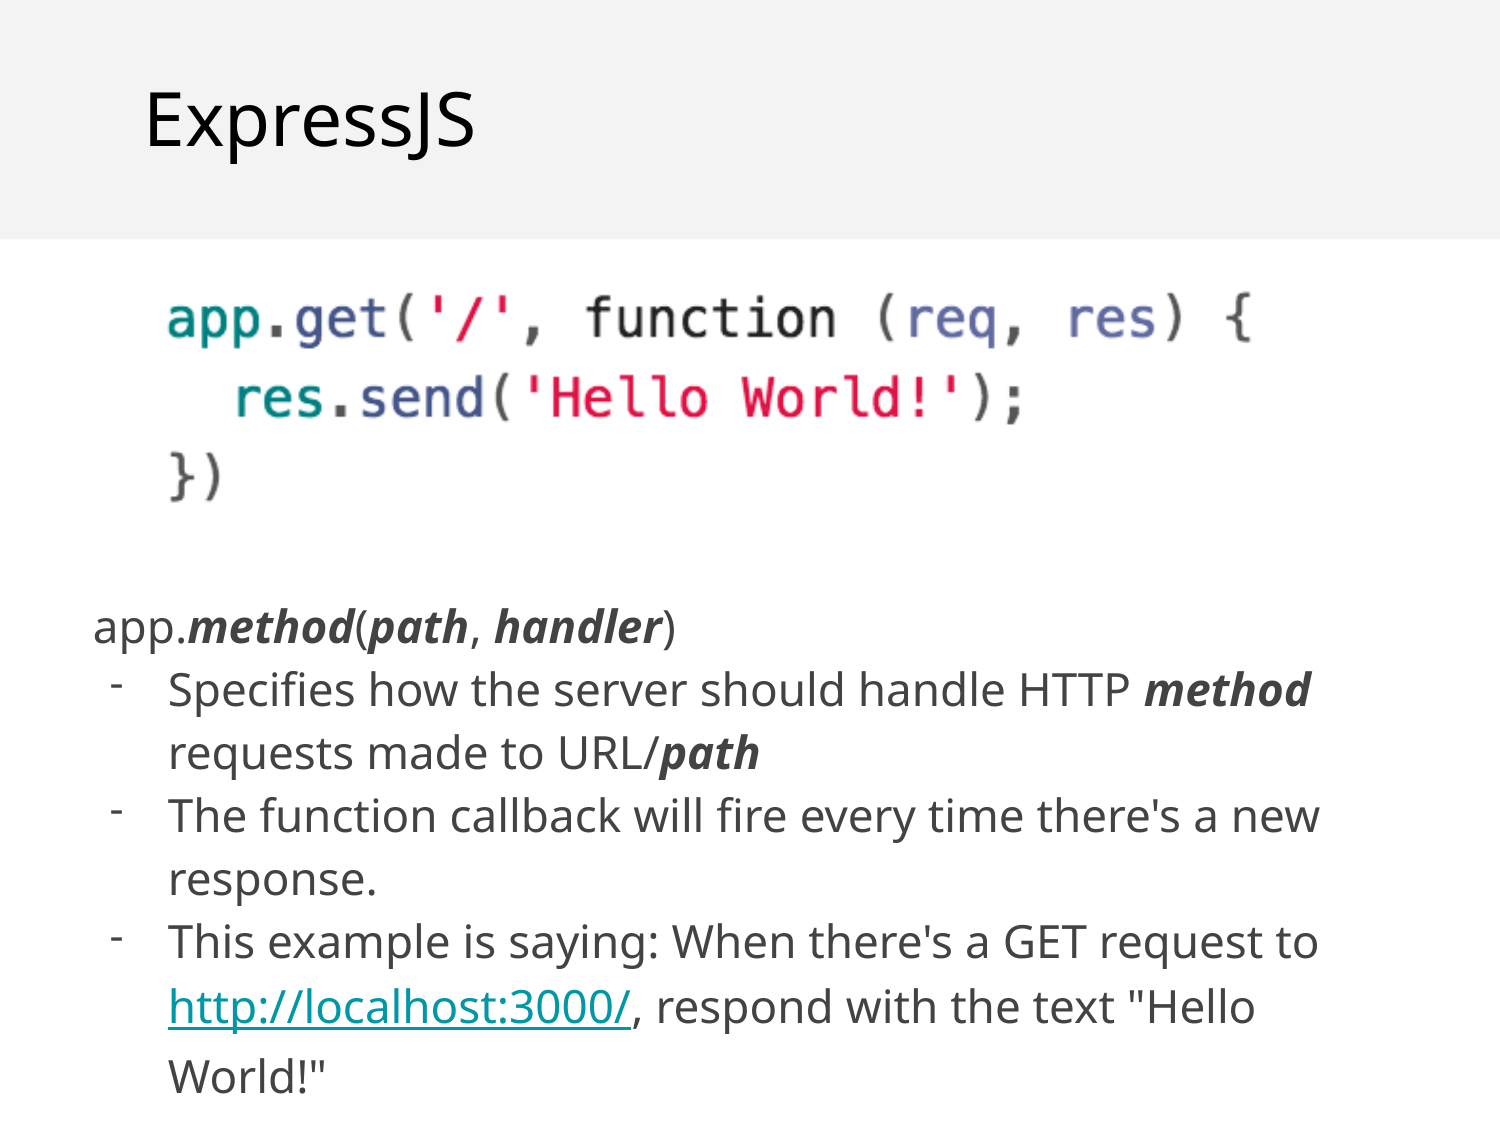

# ExpressJS
app.method(path, handler)
Specifies how the server should handle HTTP method requests made to URL/path
The function callback will fire every time there's a new response.
This example is saying: When there's a GET request to http://localhost:3000/, respond with the text "Hello World!"